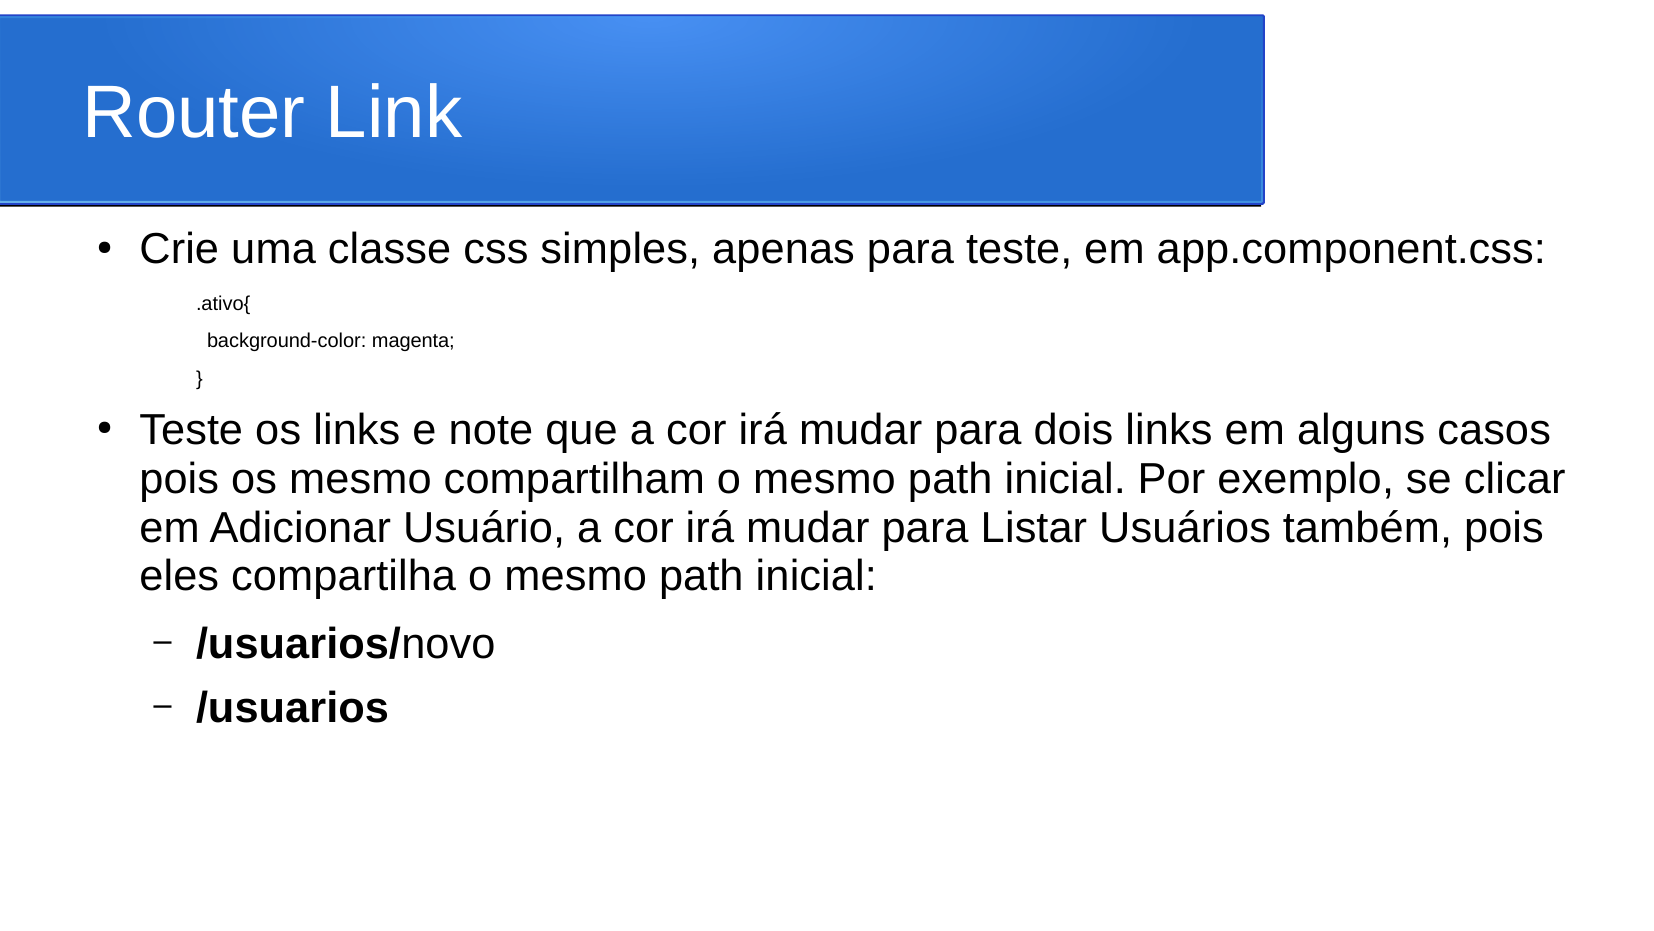

# Router Link
Crie uma classe css simples, apenas para teste, em app.component.css:
.ativo{
 background-color: magenta;
}
Teste os links e note que a cor irá mudar para dois links em alguns casos pois os mesmo compartilham o mesmo path inicial. Por exemplo, se clicar em Adicionar Usuário, a cor irá mudar para Listar Usuários também, pois eles compartilha o mesmo path inicial:
/usuarios/novo
/usuarios